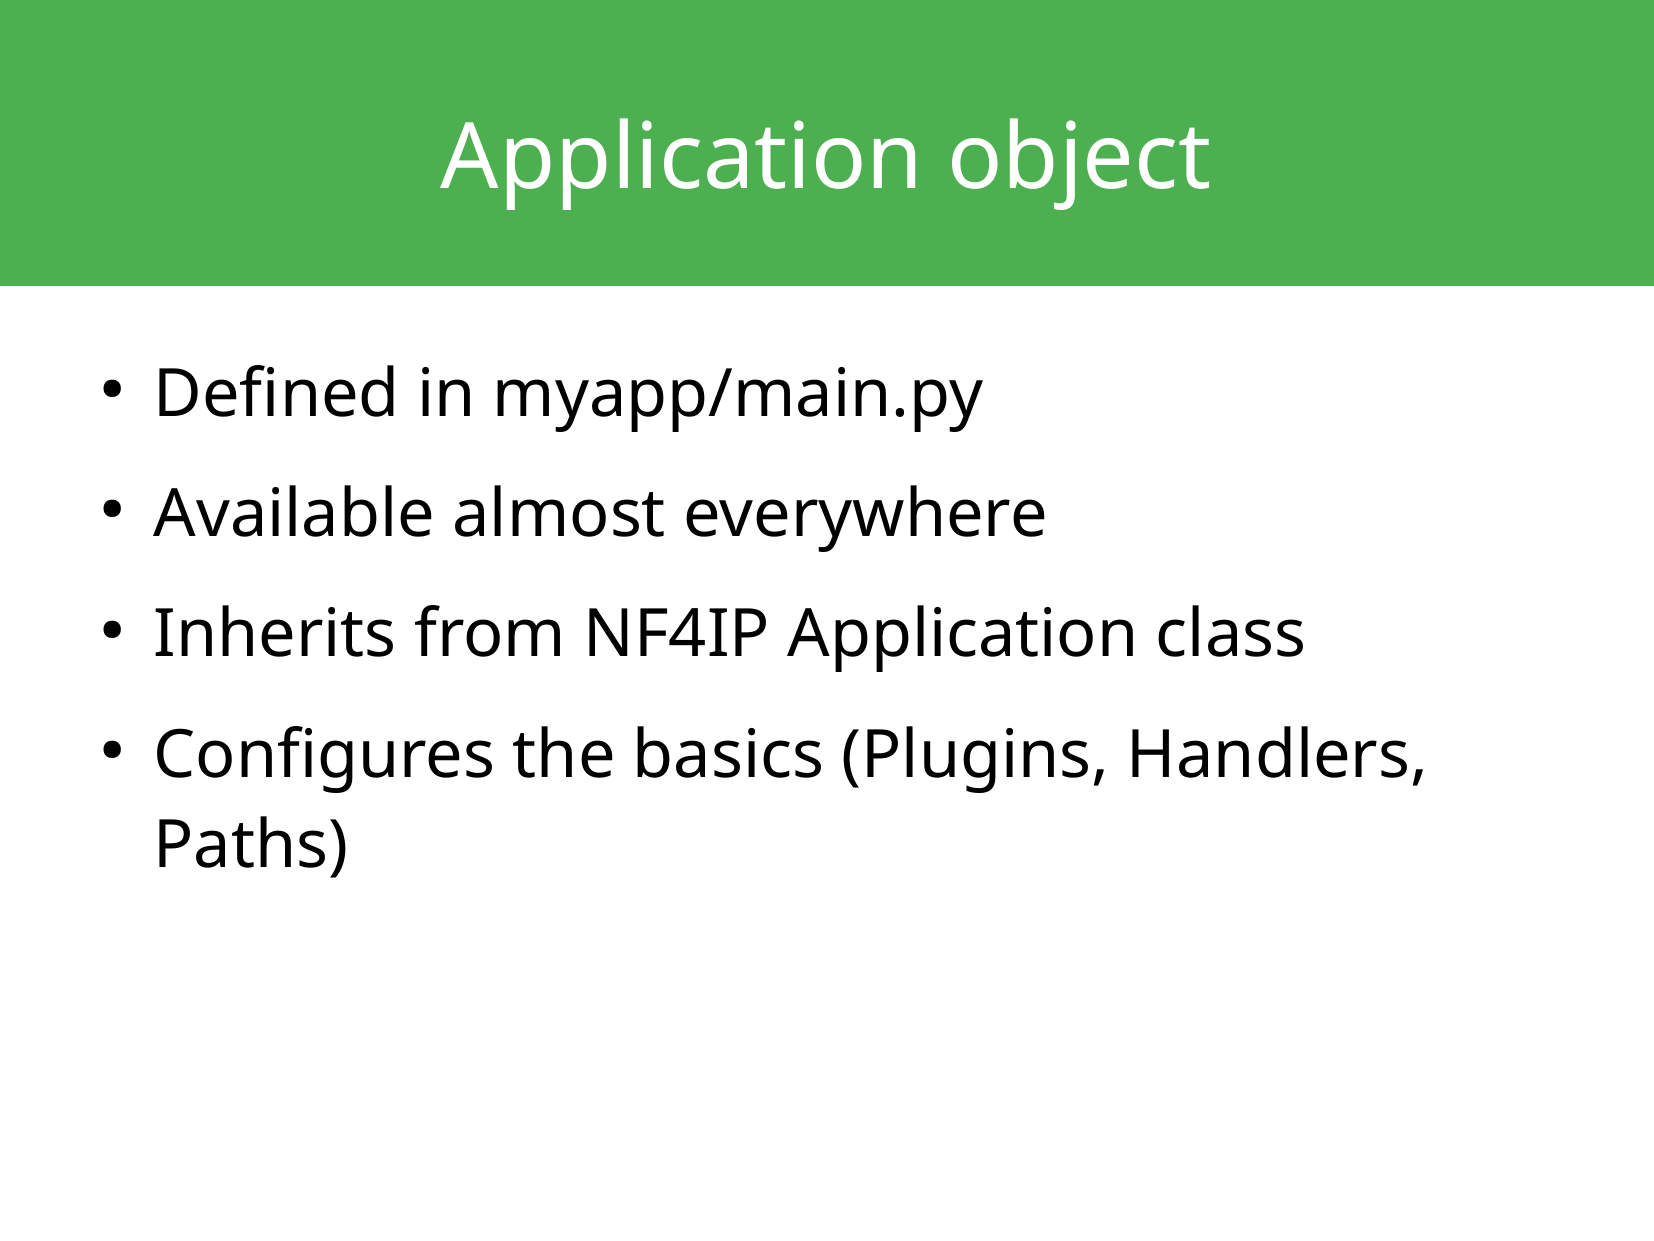

# Application object
Defined in myapp/main.py
Available almost everywhere
Inherits from NF4IP Application class
Configures the basics (Plugins, Handlers, Paths)